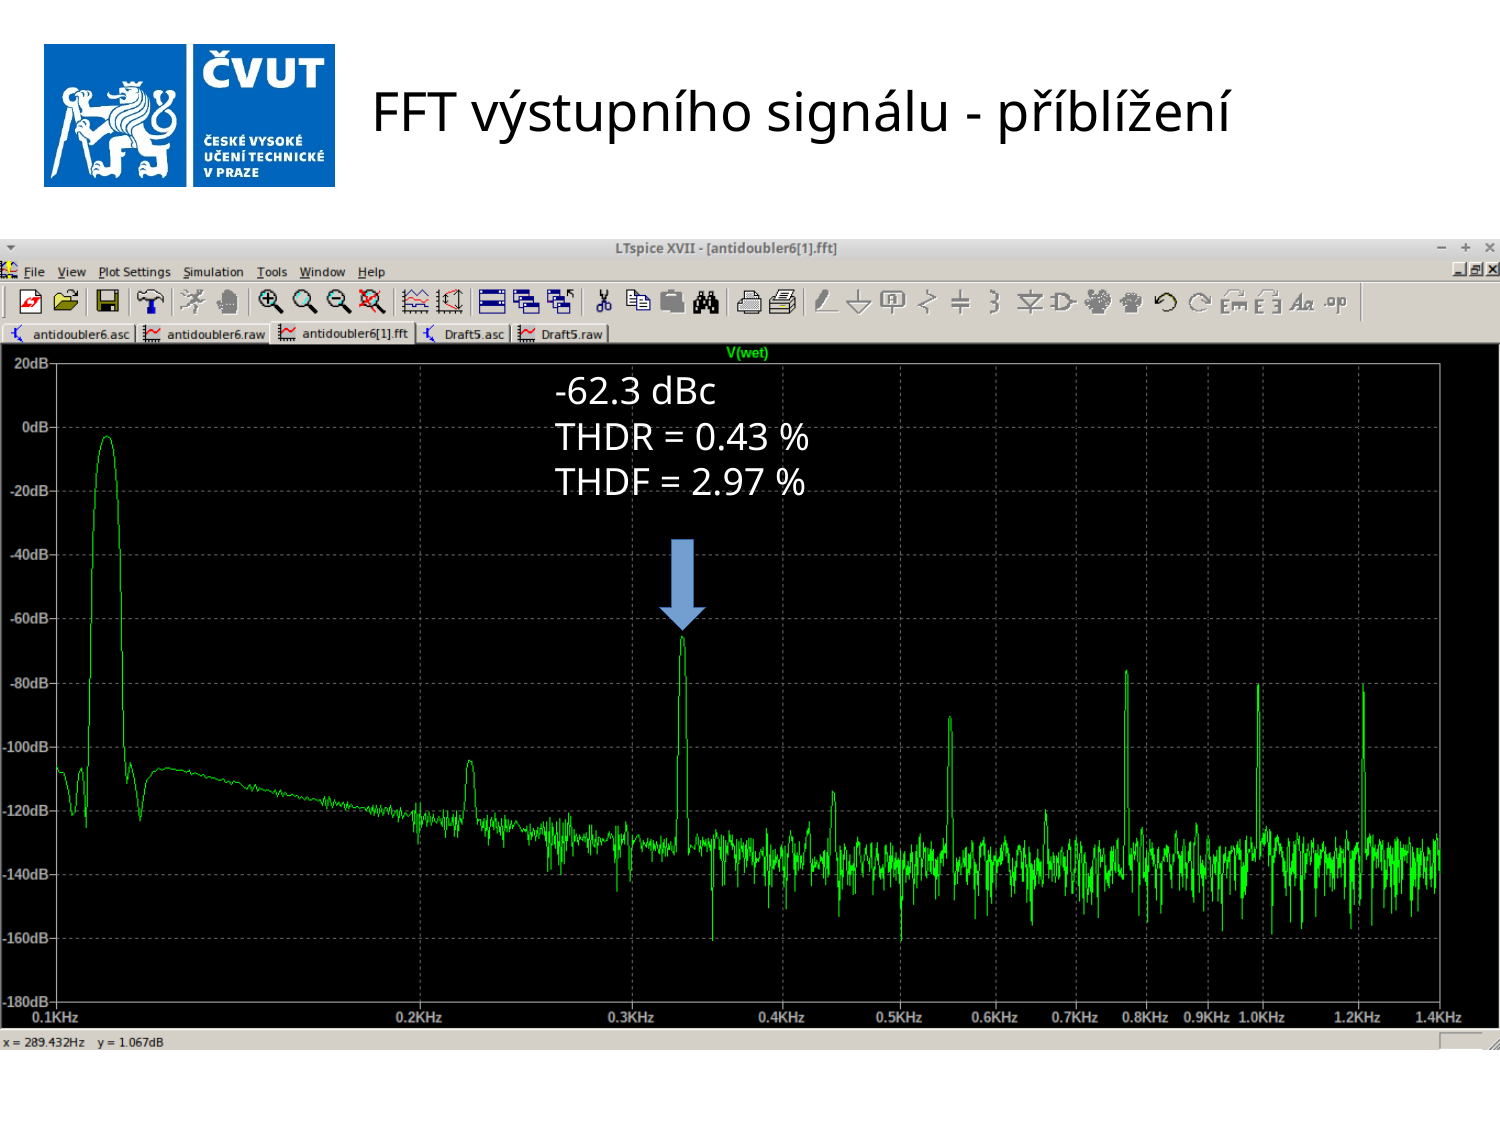

# FFT výstupního signálu - příblížení
-62.3 dBc
THDR = 0.43 %
THDF = 2.97 %